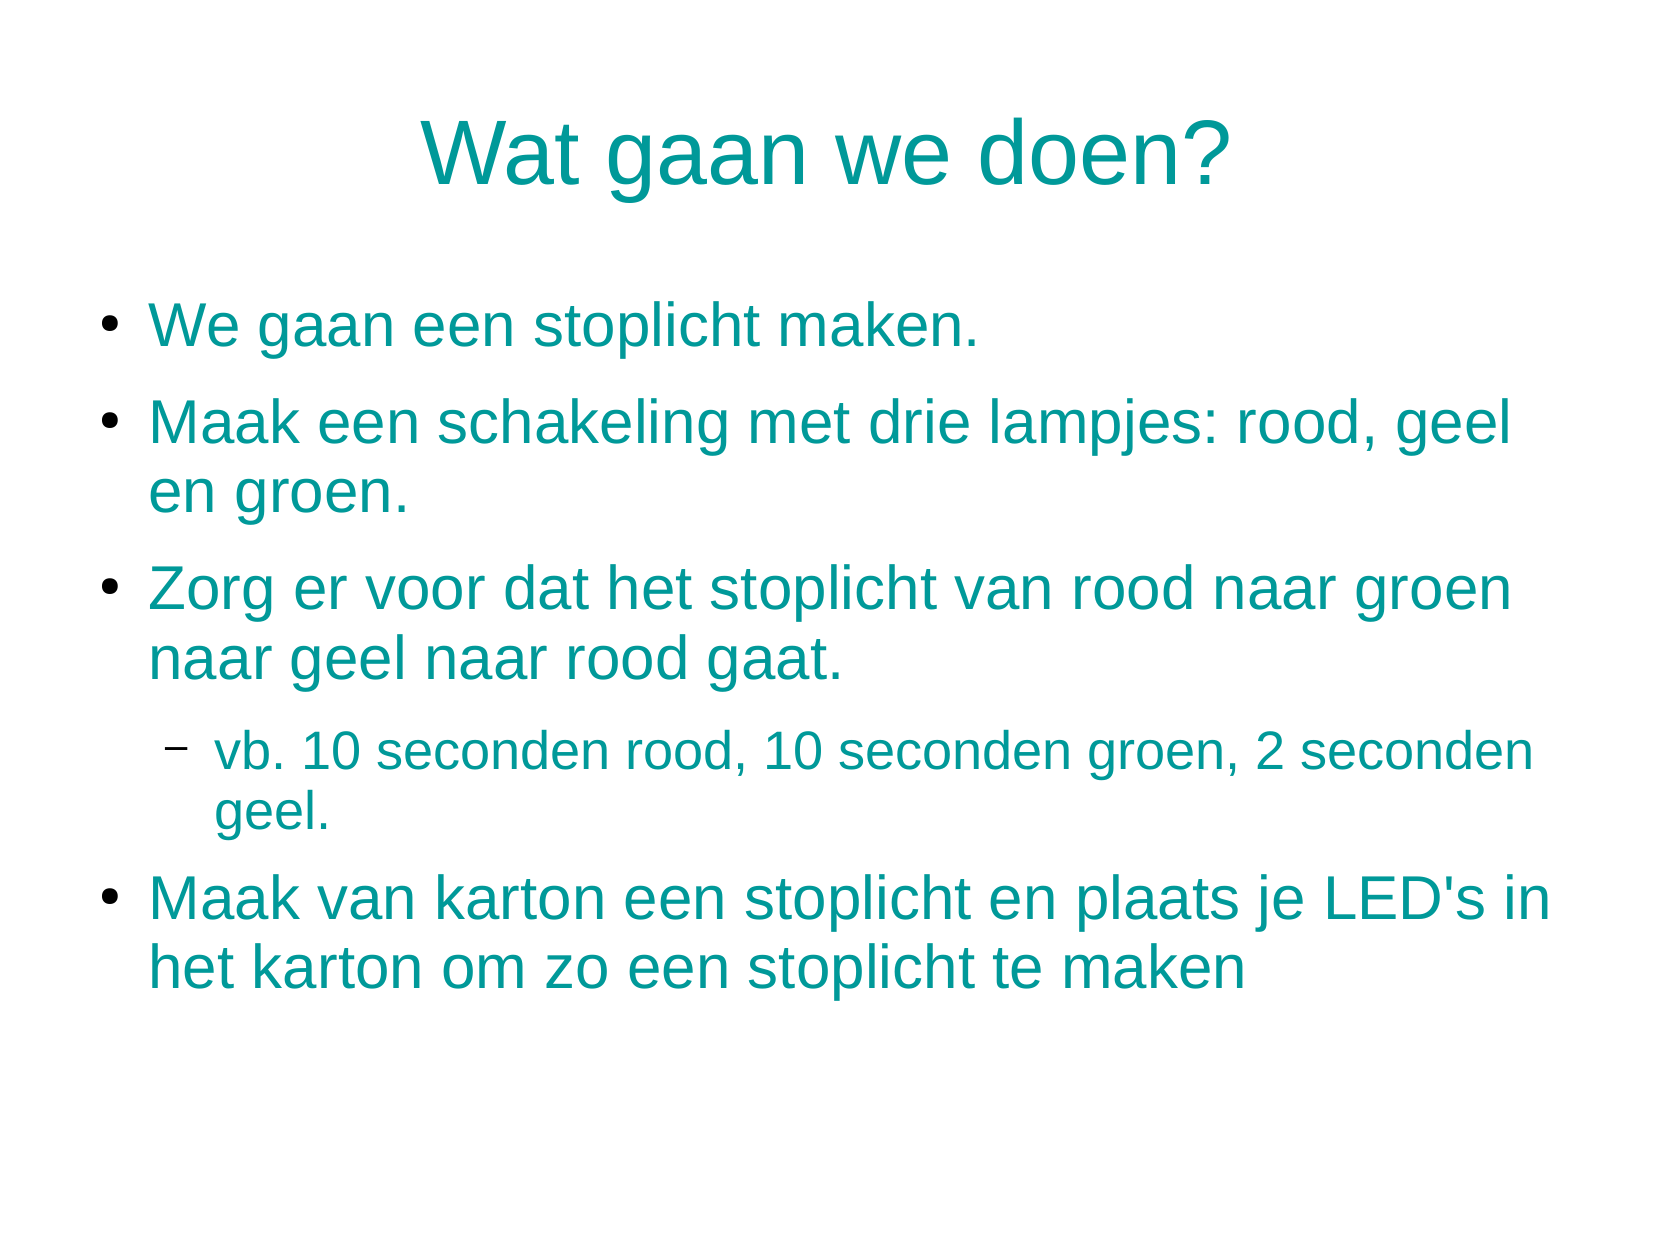

# Wat gaan we doen?
We gaan een stoplicht maken.
Maak een schakeling met drie lampjes: rood, geel en groen.
Zorg er voor dat het stoplicht van rood naar groen naar geel naar rood gaat.
vb. 10 seconden rood, 10 seconden groen, 2 seconden geel.
Maak van karton een stoplicht en plaats je LED's in het karton om zo een stoplicht te maken